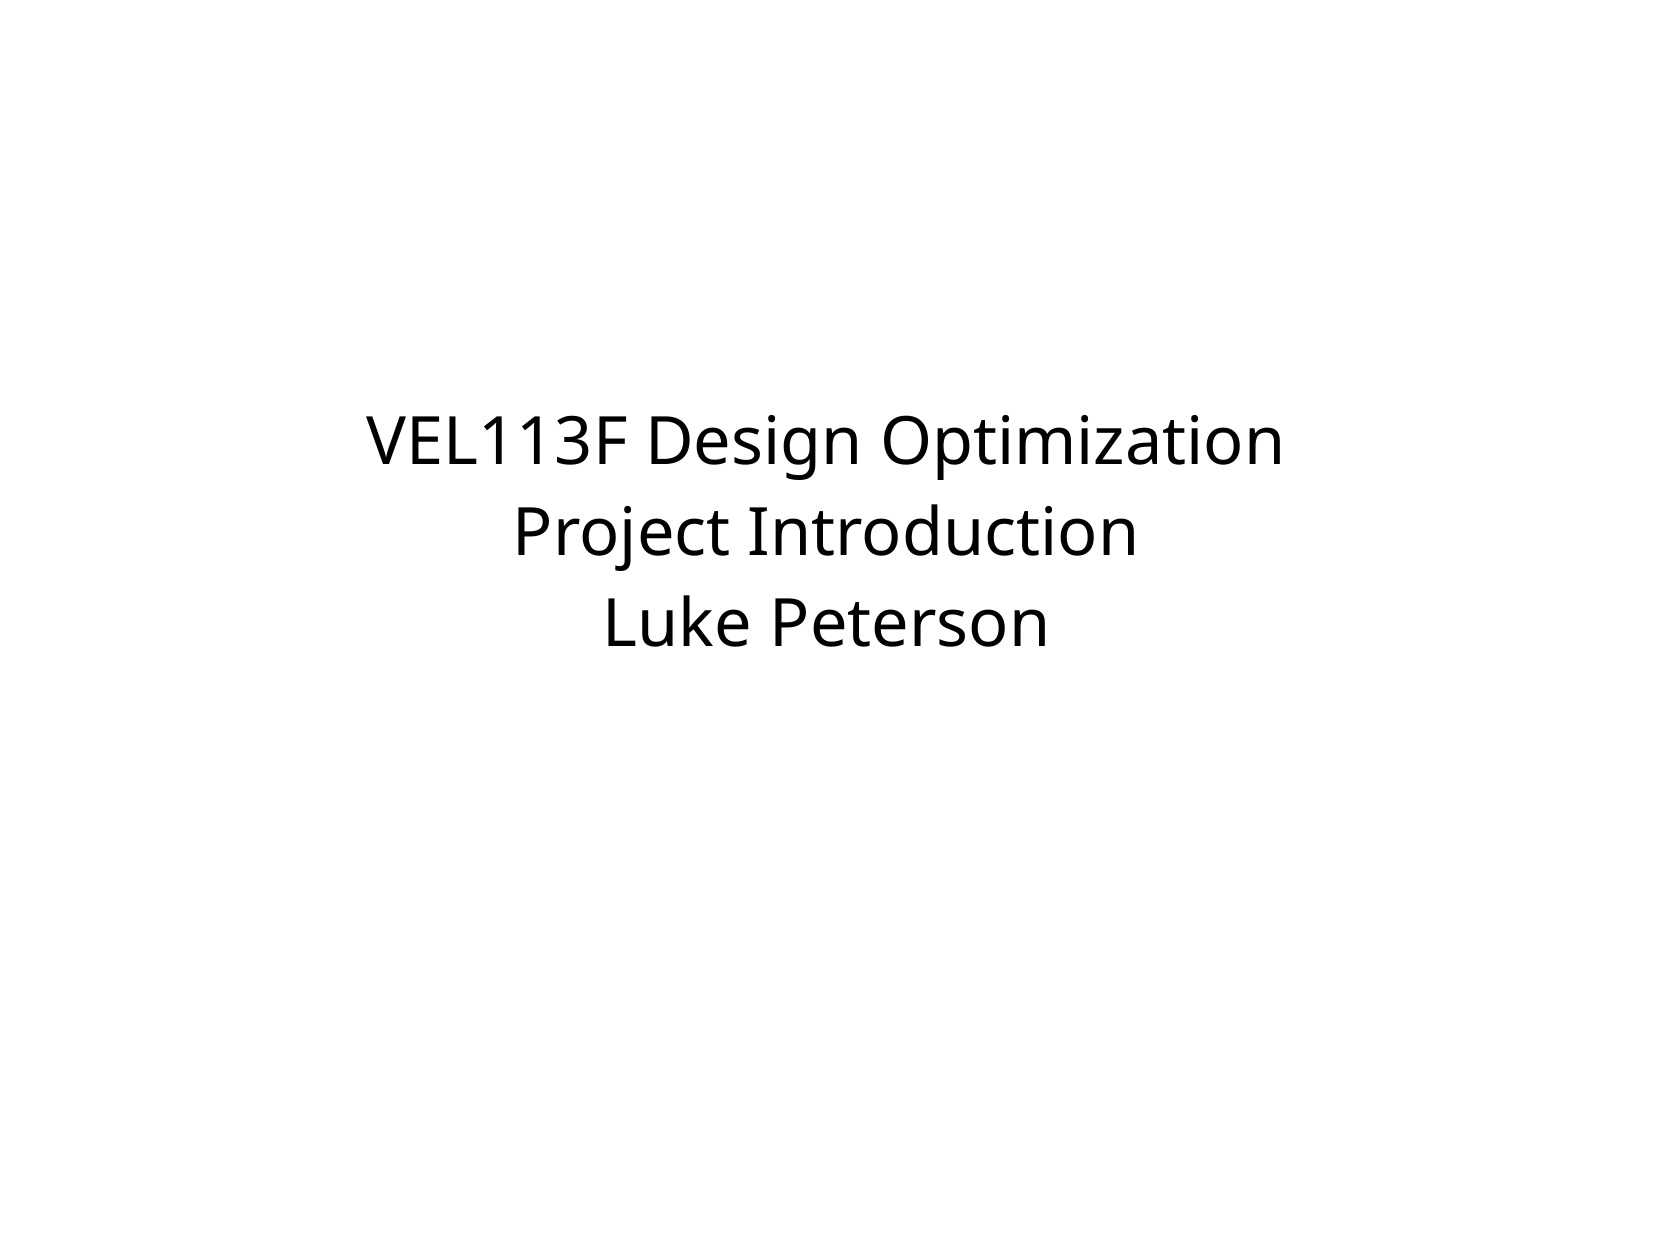

# VEL113F Design Optimization
Project Introduction
Luke Peterson